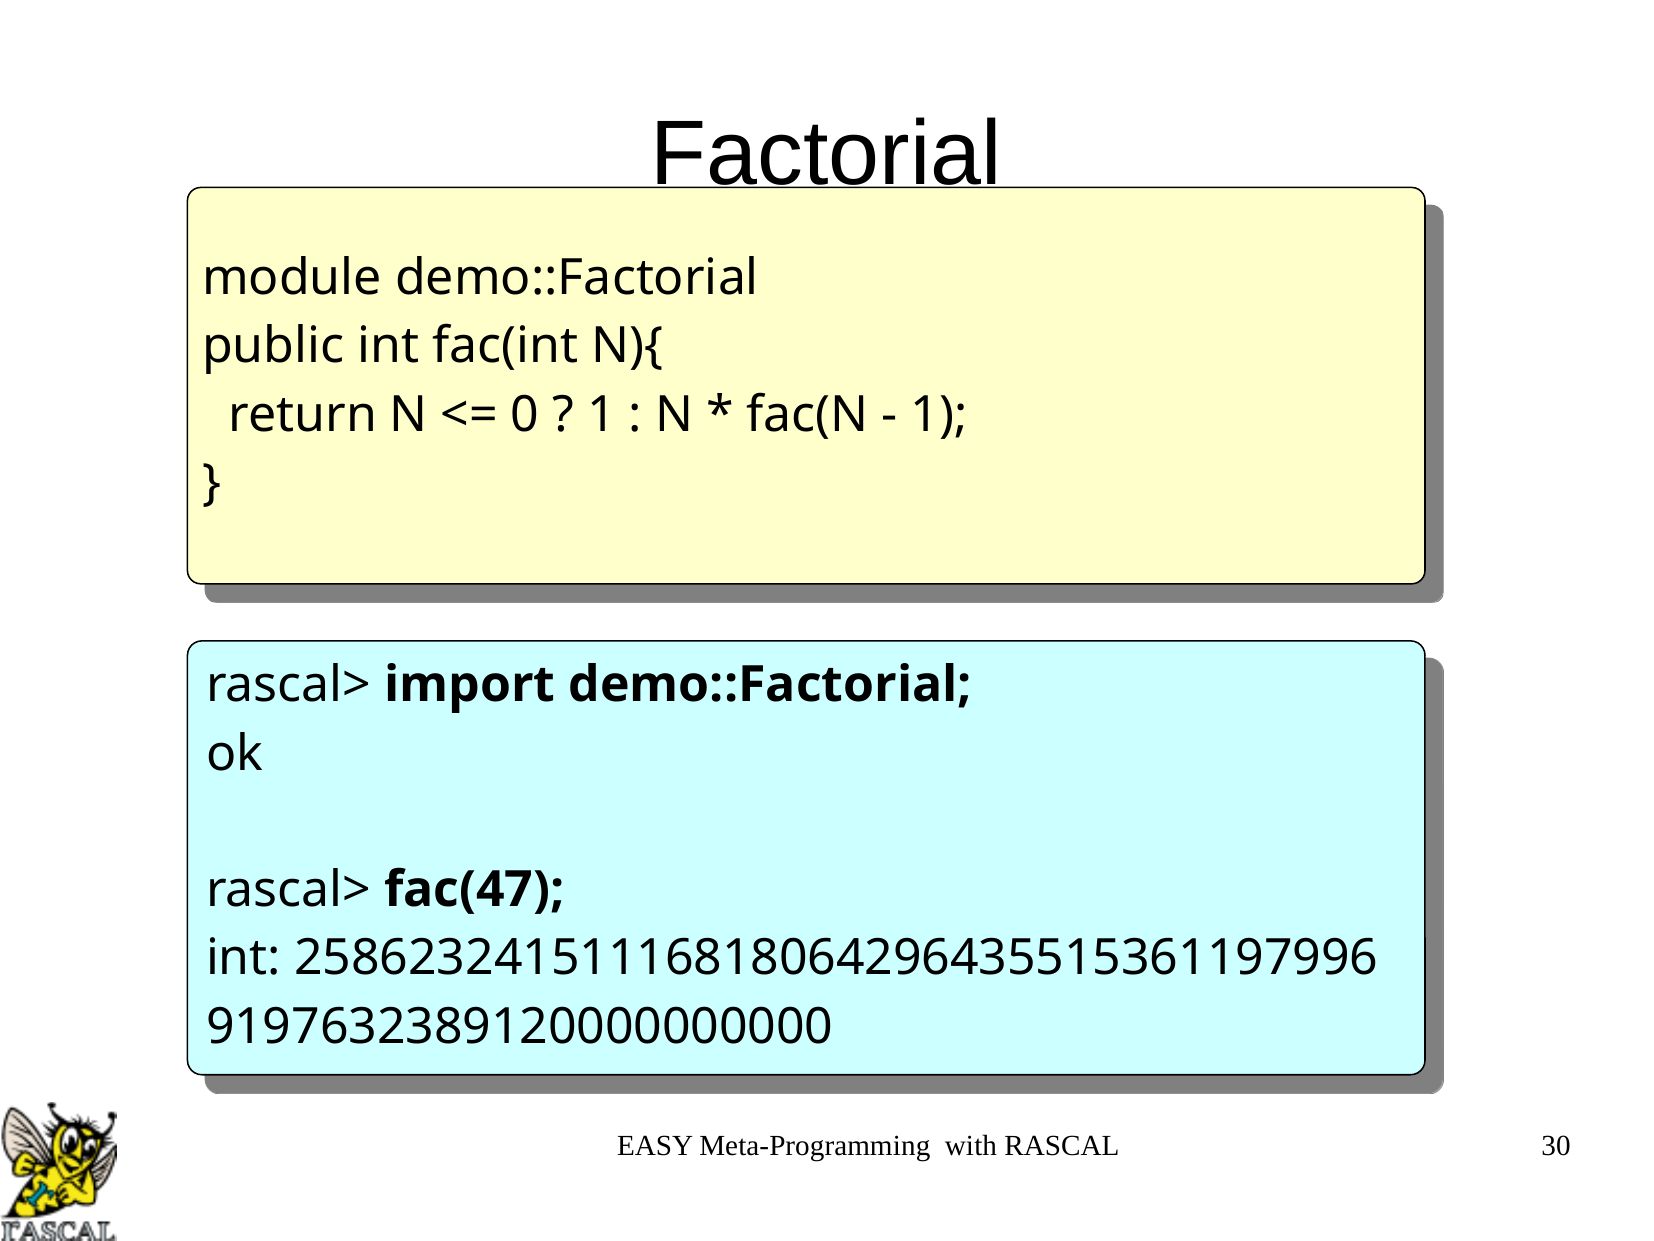

# Factorial
module demo::Factorial
public int fac(int N){
 return N <= 0 ? 1 : N * fac(N - 1);
}
rascal> import demo::Factorial;
ok
rascal> fac(47);
int: 25862324151116818064296435515361197996
9197632389120000000000
30